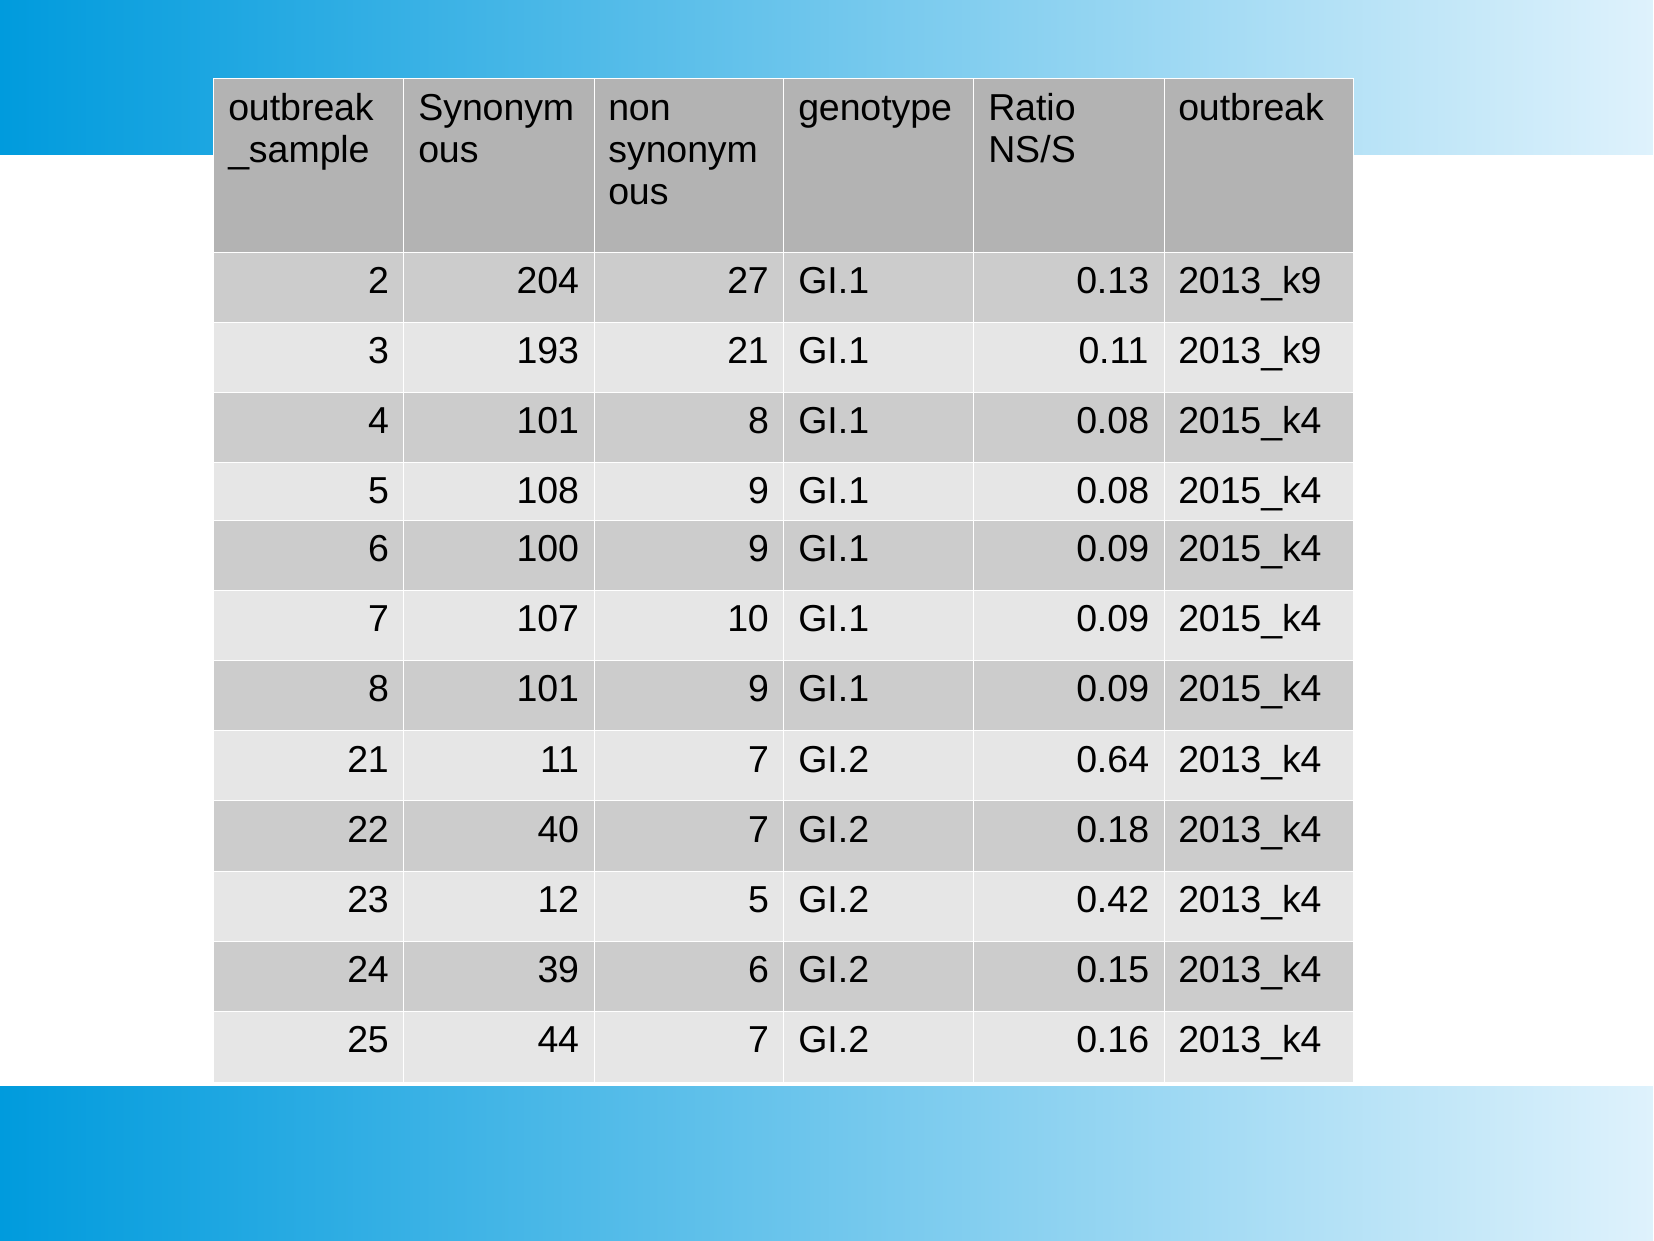

#
| outbreak\_sample | Synonymous | non synonymous | genotype | Ratio NS/S | outbreak |
| --- | --- | --- | --- | --- | --- |
| 2 | 204 | 27 | GI.1 | 0.13 | 2013\_k9 |
| 3 | 193 | 21 | GI.1 | 0.11 | 2013\_k9 |
| 4 | 101 | 8 | GI.1 | 0.08 | 2015\_k4 |
| 5 | 108 | 9 | GI.1 | 0.08 | 2015\_k4 |
| 6 | 100 | 9 | GI.1 | 0.09 | 2015\_k4 |
| 7 | 107 | 10 | GI.1 | 0.09 | 2015\_k4 |
| 8 | 101 | 9 | GI.1 | 0.09 | 2015\_k4 |
| 21 | 11 | 7 | GI.2 | 0.64 | 2013\_k4 |
| 22 | 40 | 7 | GI.2 | 0.18 | 2013\_k4 |
| 23 | 12 | 5 | GI.2 | 0.42 | 2013\_k4 |
| 24 | 39 | 6 | GI.2 | 0.15 | 2013\_k4 |
| 25 | 44 | 7 | GI.2 | 0.16 | 2013\_k4 |